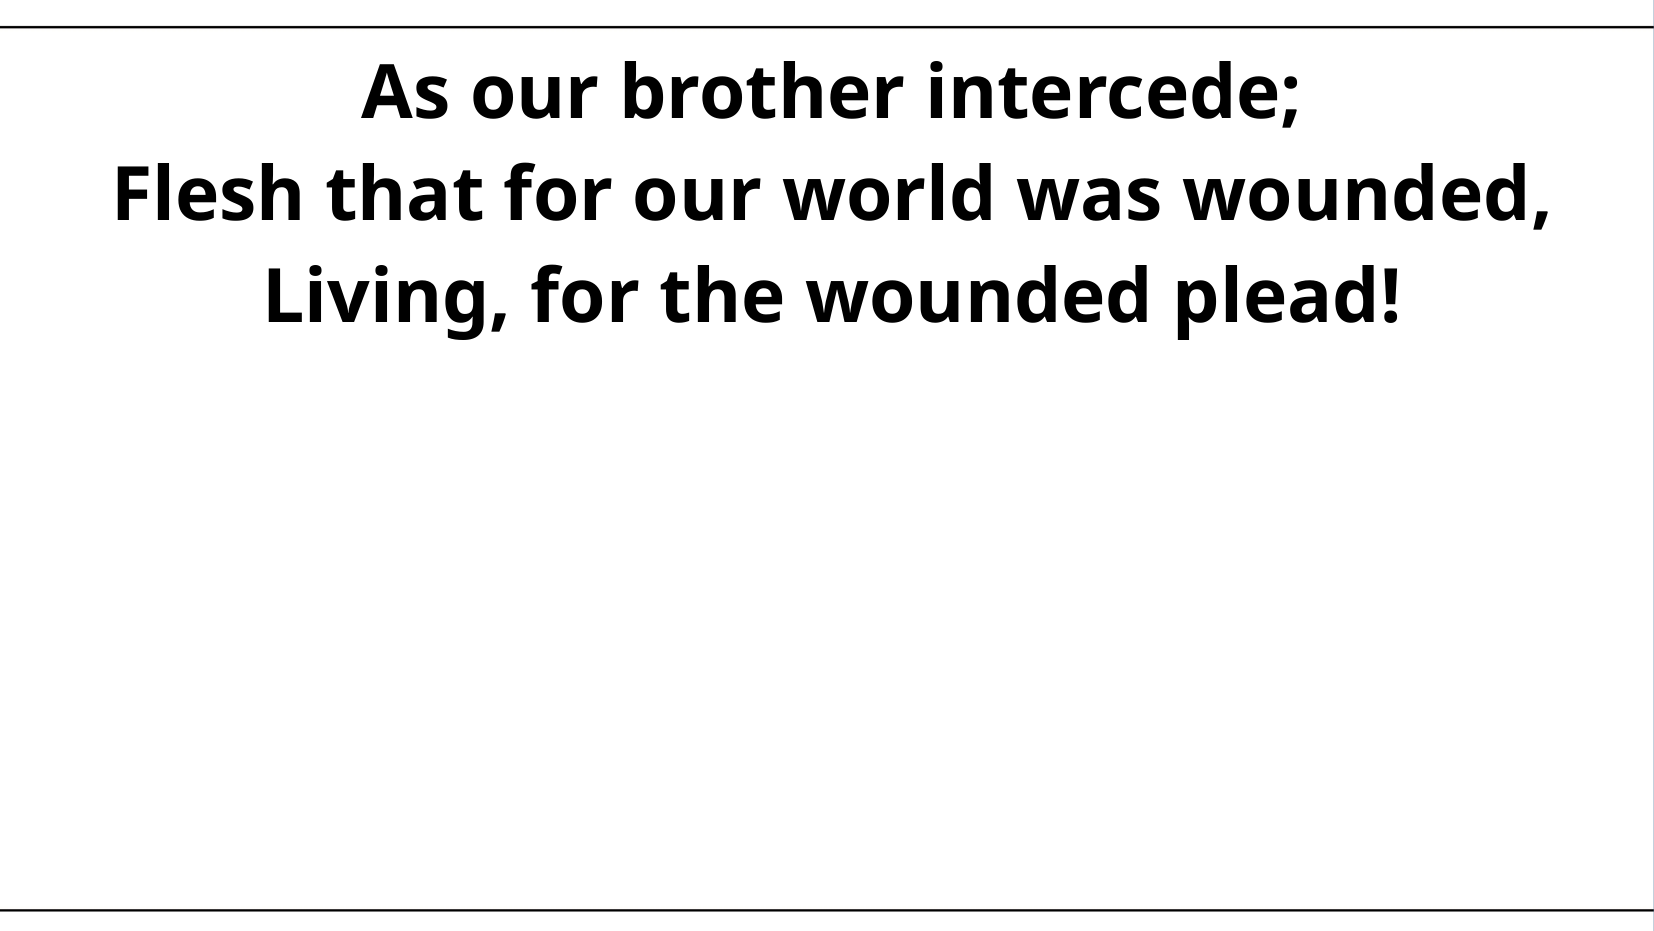

As our brother intercede;
Flesh that for our world was wounded,
Living, for the wounded plead!